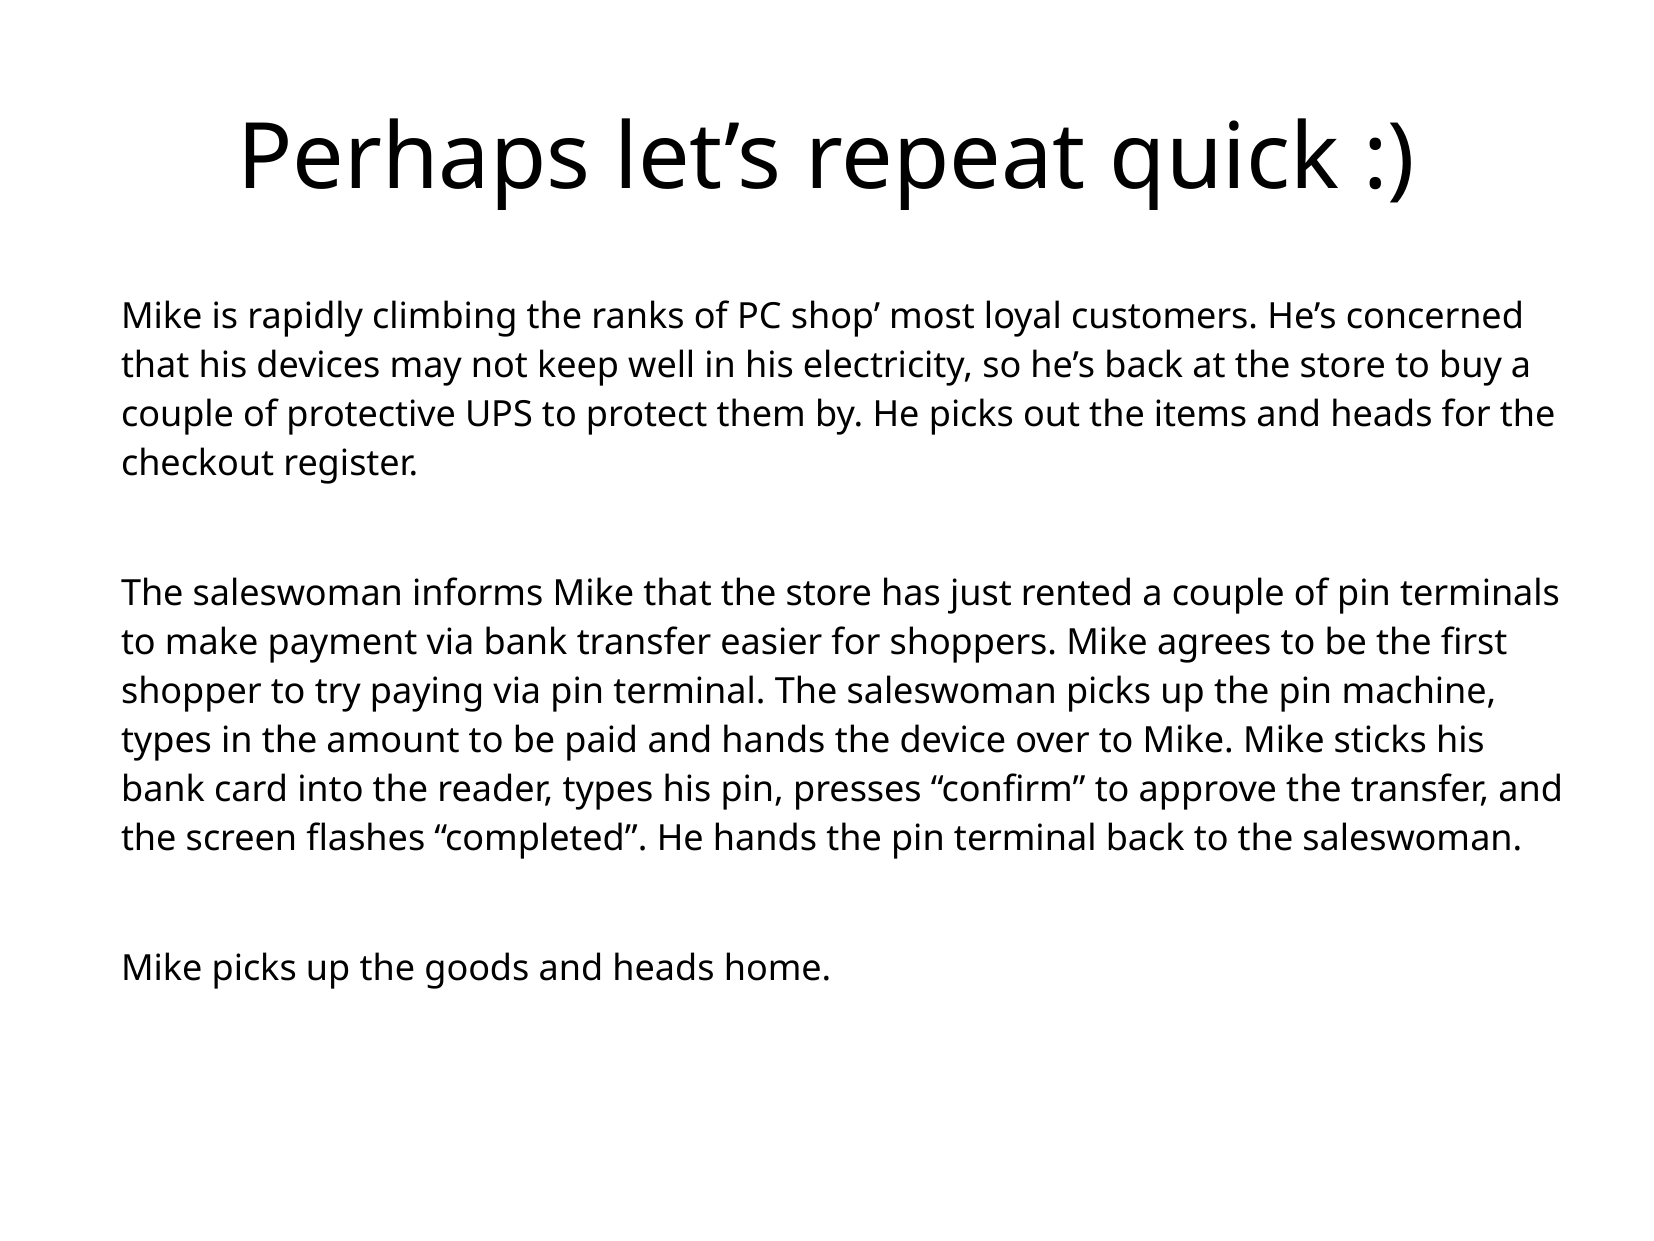

# Perhaps let’s repeat quick :)
Mike is rapidly climbing the ranks of PC shop’ most loyal customers. He’s concerned that his devices may not keep well in his electricity, so he’s back at the store to buy a couple of protective UPS to protect them by. He picks out the items and heads for the checkout register.
The saleswoman informs Mike that the store has just rented a couple of pin terminals to make payment via bank transfer easier for shoppers. Mike agrees to be the first shopper to try paying via pin terminal. The saleswoman picks up the pin machine, types in the amount to be paid and hands the device over to Mike. Mike sticks his bank card into the reader, types his pin, presses “confirm” to approve the transfer, and the screen flashes “completed”. He hands the pin terminal back to the saleswoman.
Mike picks up the goods and heads home.